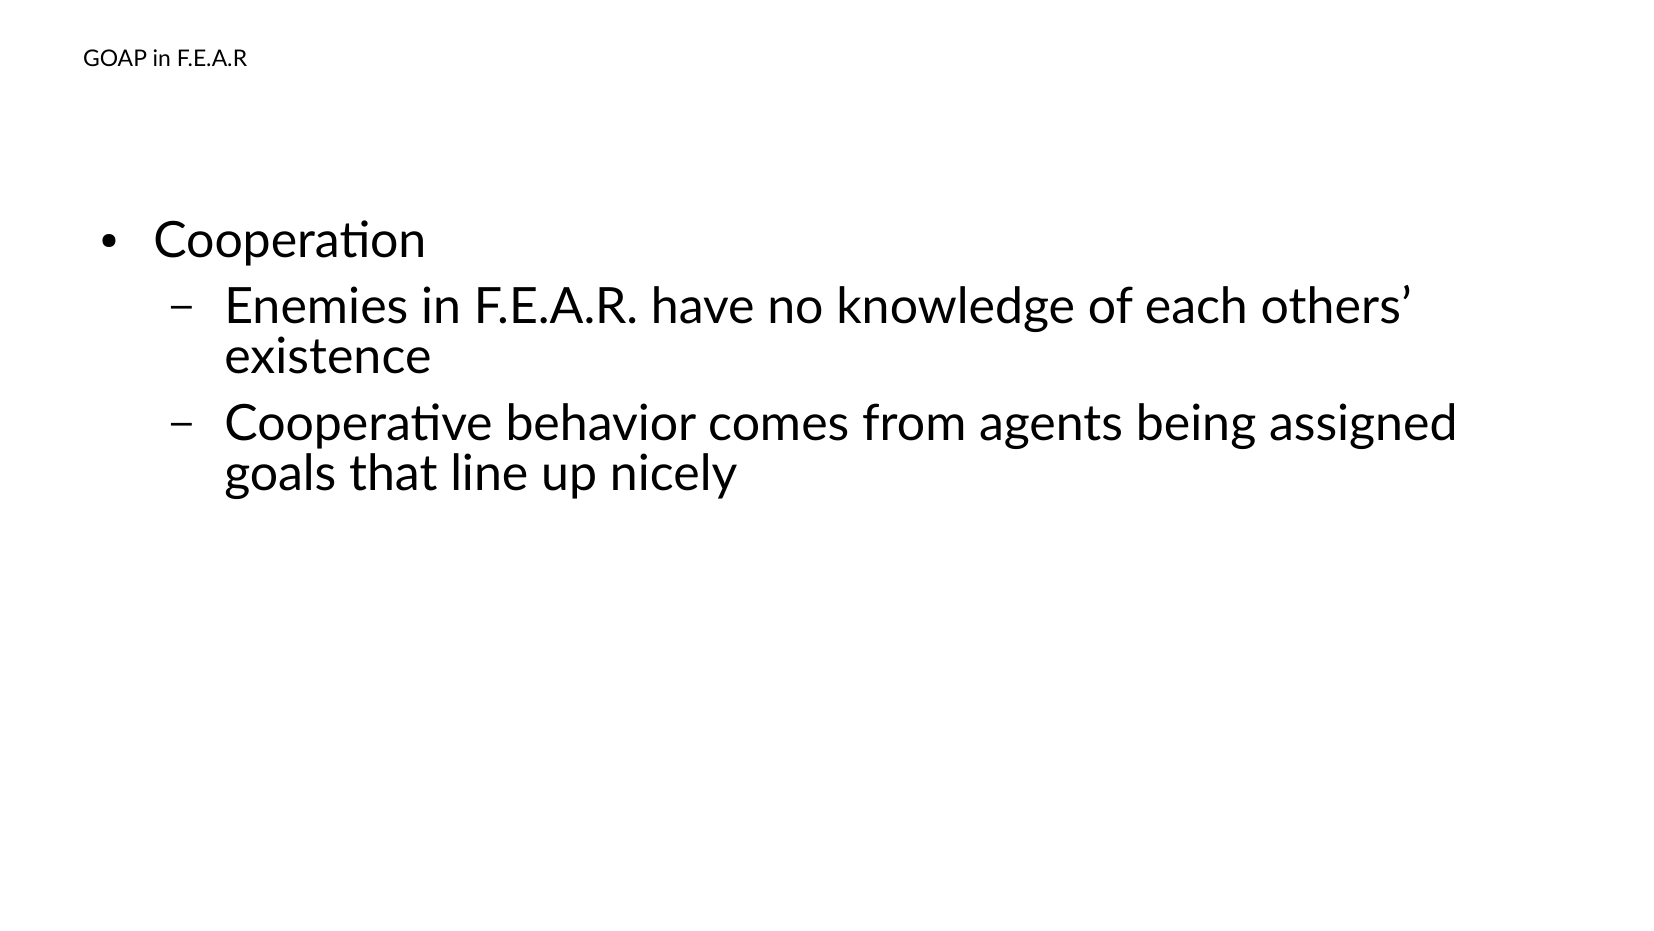

# GOAP in F.E.A.R
Cooperation
Enemies in F.E.A.R. have no knowledge of each others’ existence
Cooperative behavior comes from agents being assigned goals that line up nicely